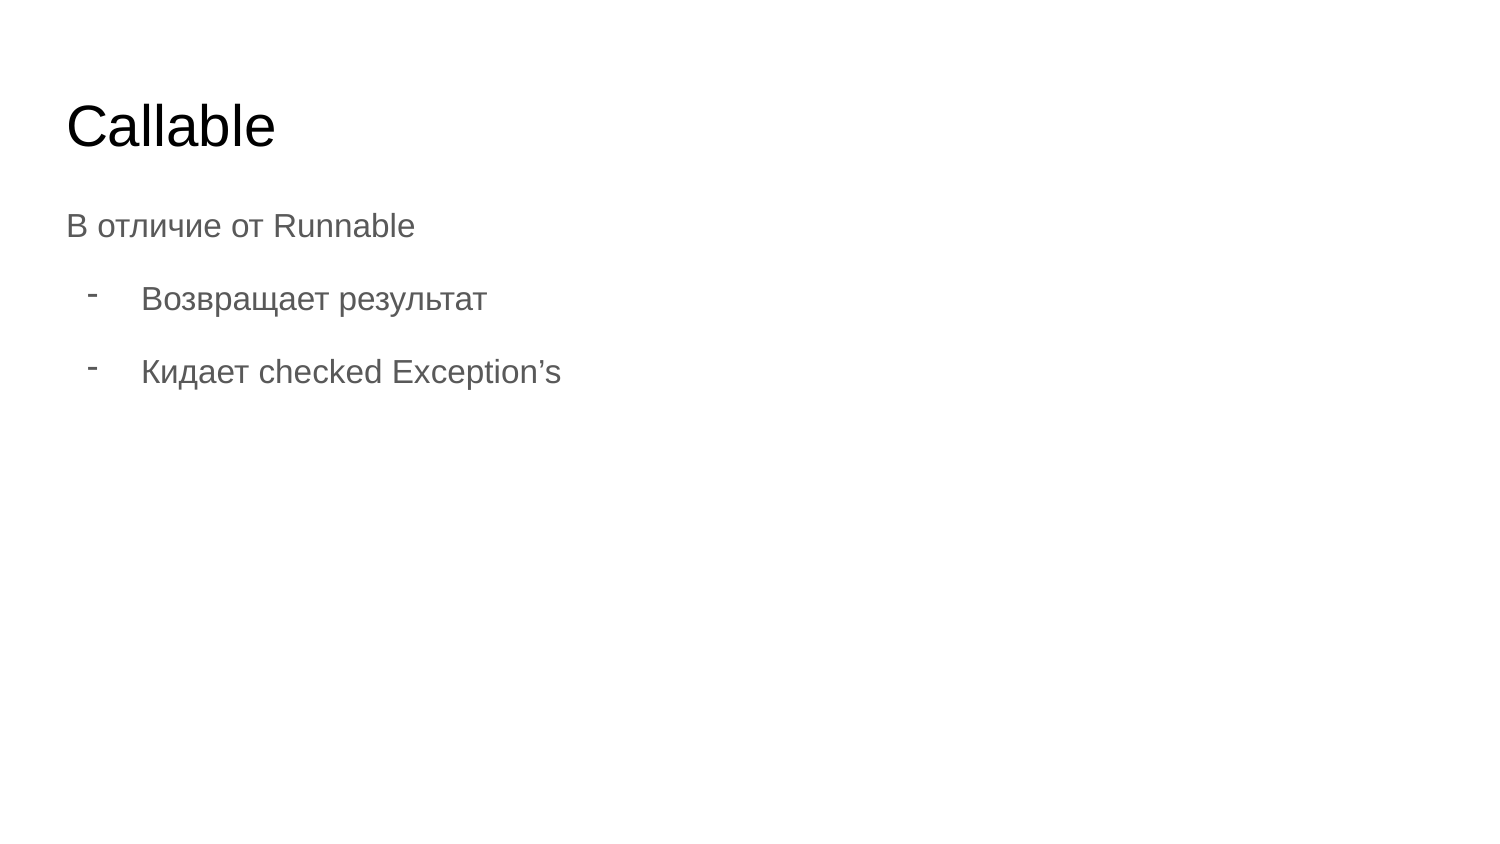

# Callable
В отличие от Runnable
Возвращает результат
Кидает checked Exception’s